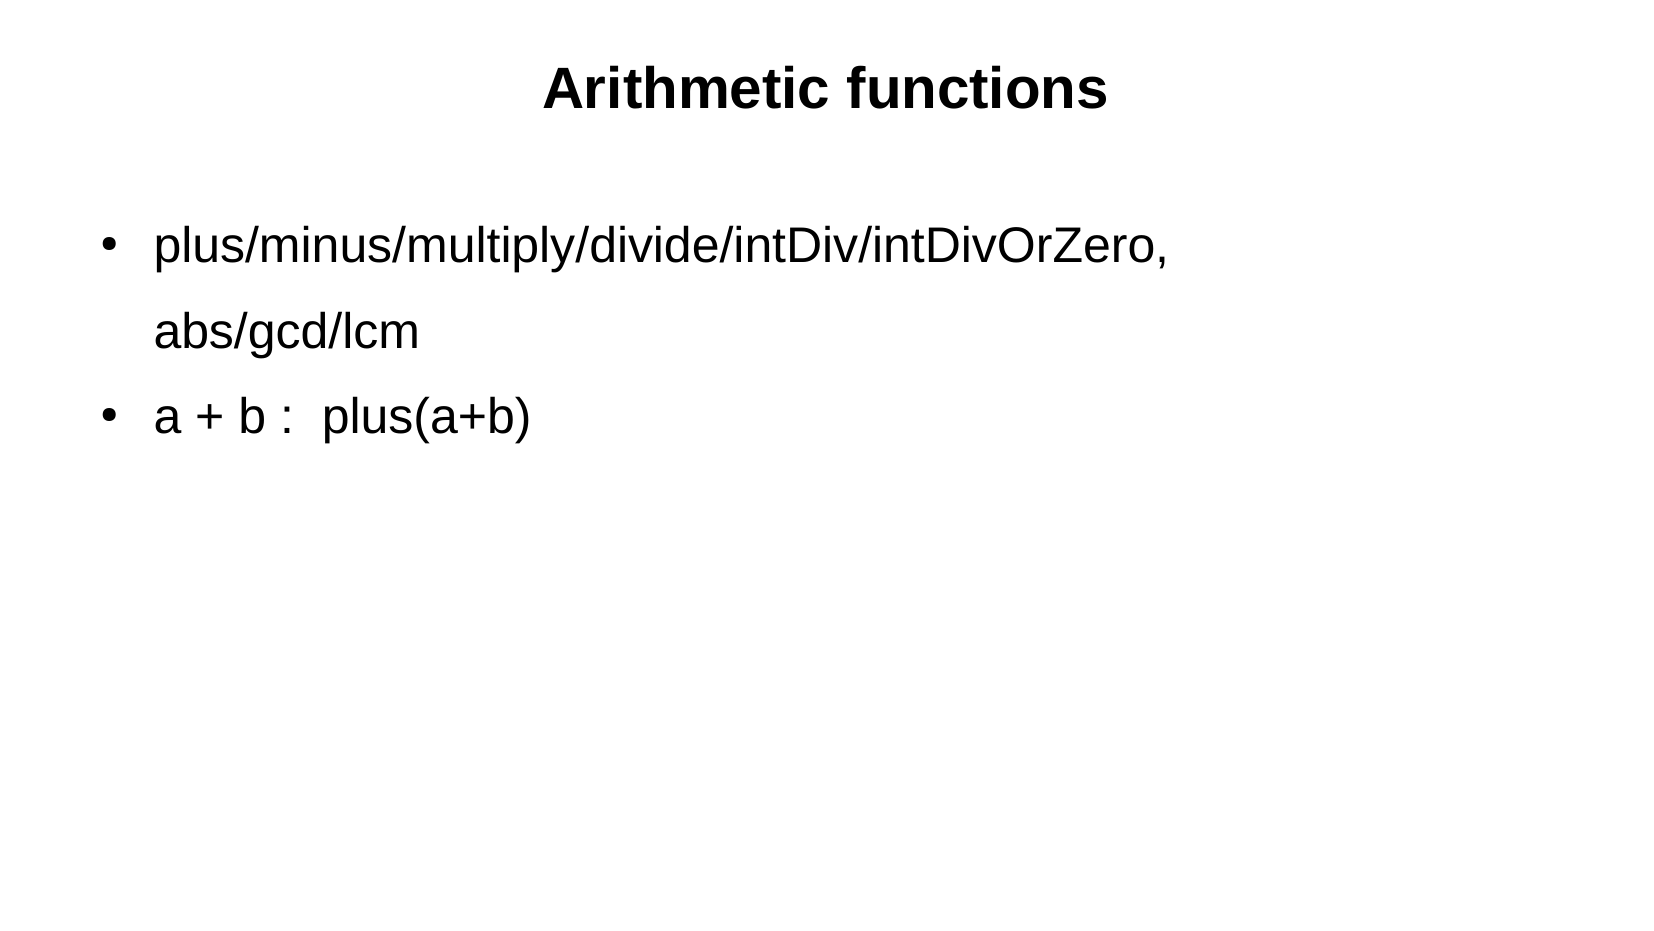

Arithmetic functions
# plus/minus/multiply/divide/intDiv/intDivOrZero,
abs/gcd/lcm
a + b : plus(a+b)